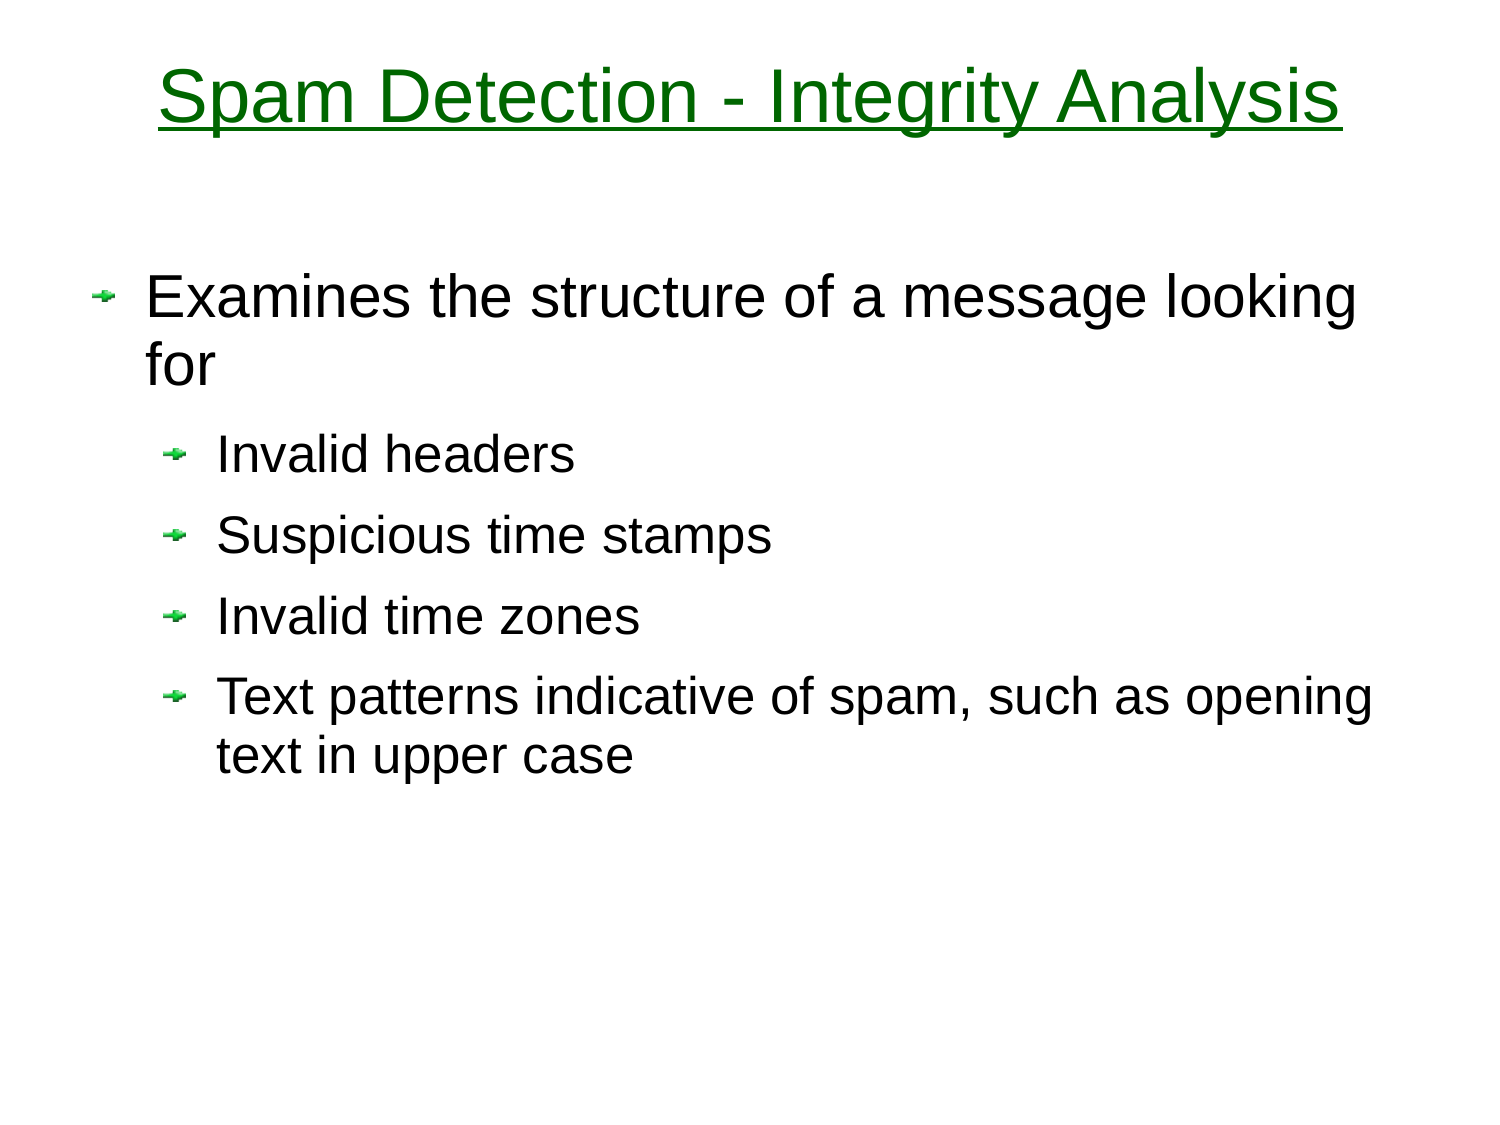

# Spam Detection - Integrity Analysis
Examines the structure of a message looking for
Invalid headers
Suspicious time stamps
Invalid time zones
Text patterns indicative of spam, such as opening text in upper case